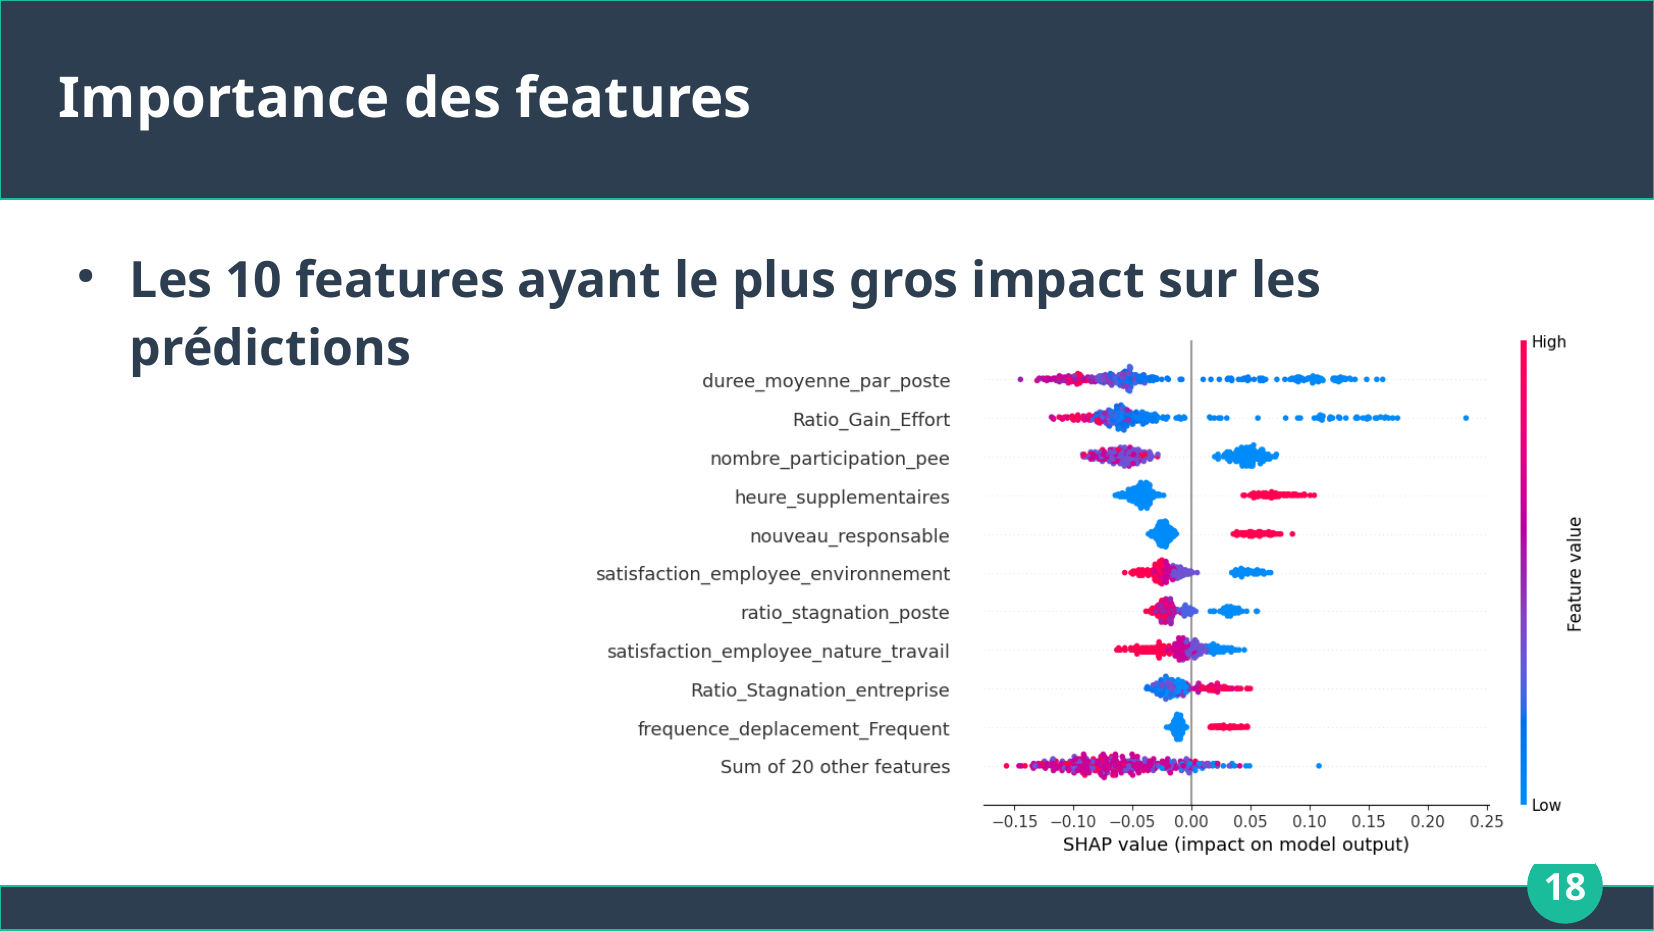

# Importance des features
Les 10 features ayant le plus gros impact sur les prédictions
18